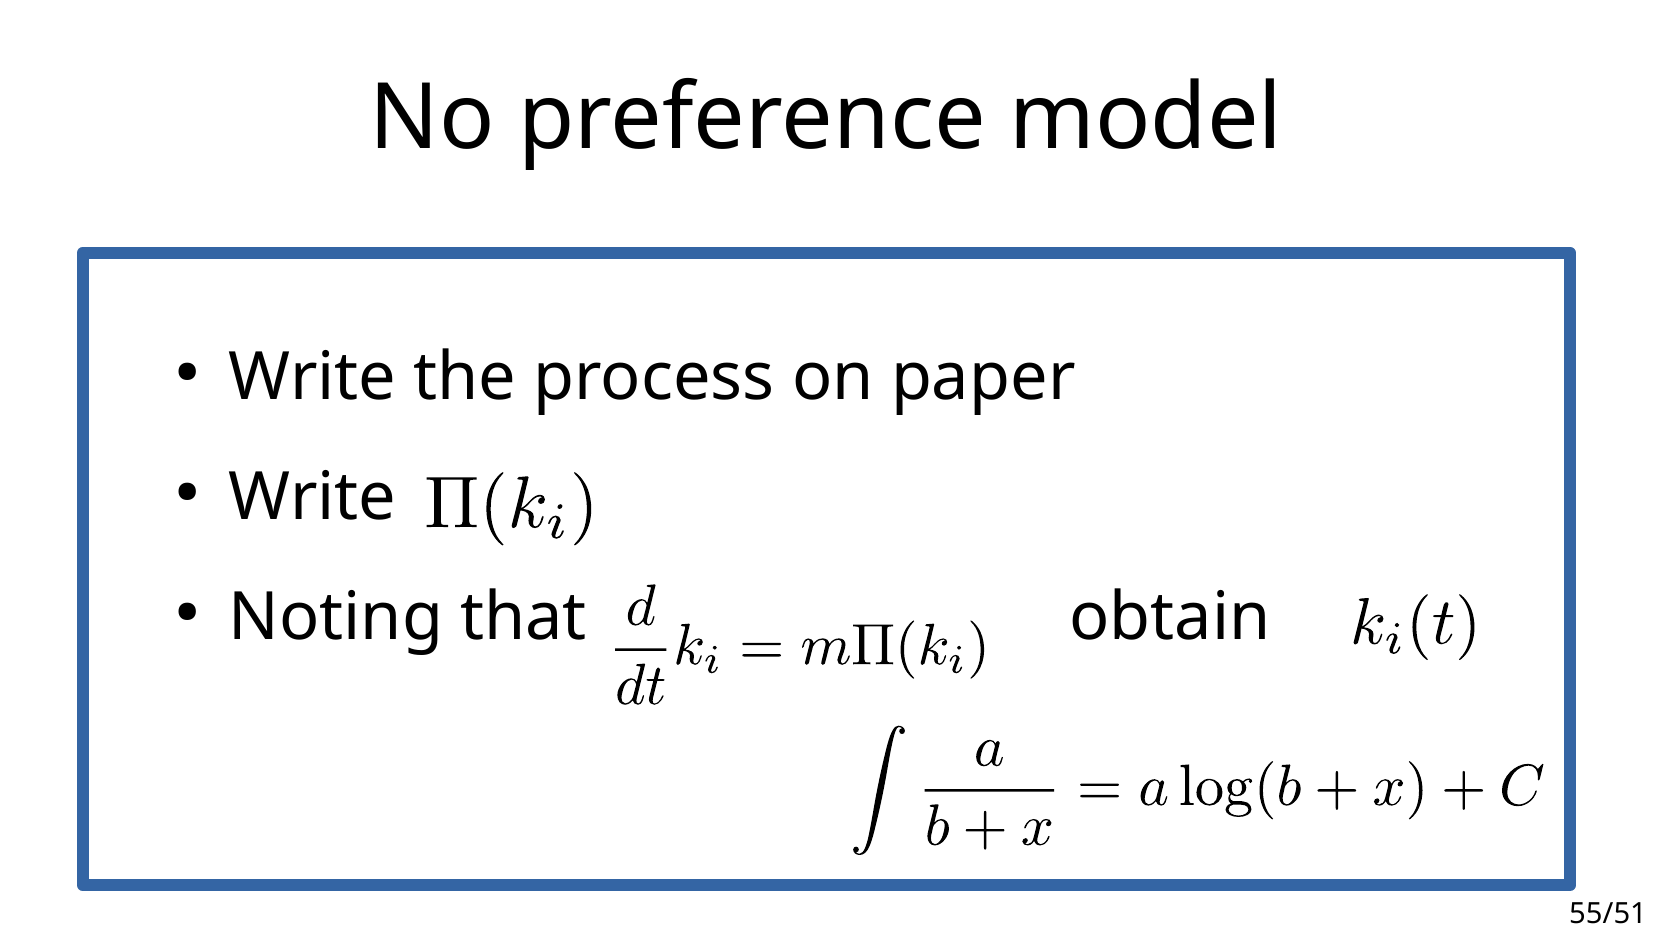

# No preference model
Write the process on paper
Write
Noting that obtain
55